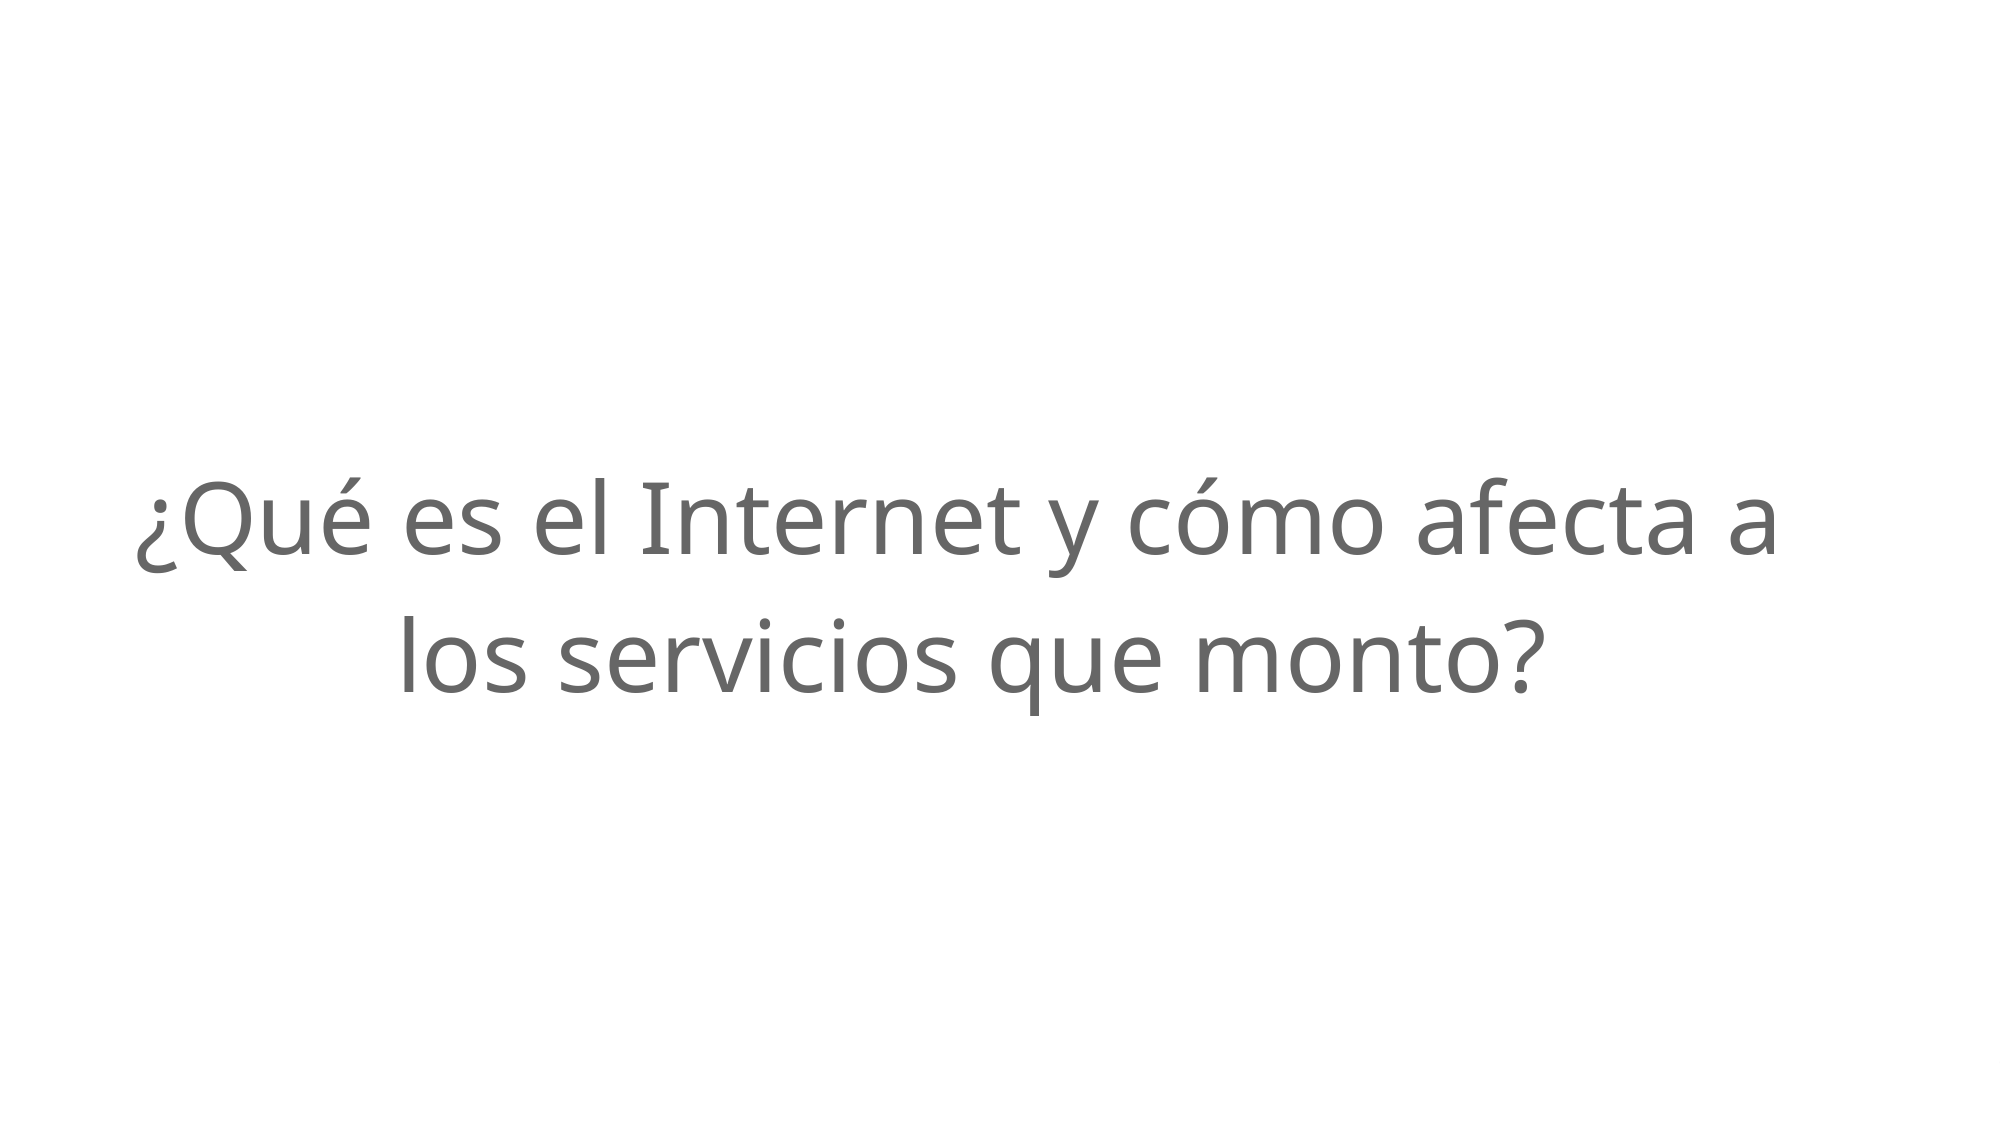

# ¿Qué es el Internet y cómo afecta a los servicios que monto?